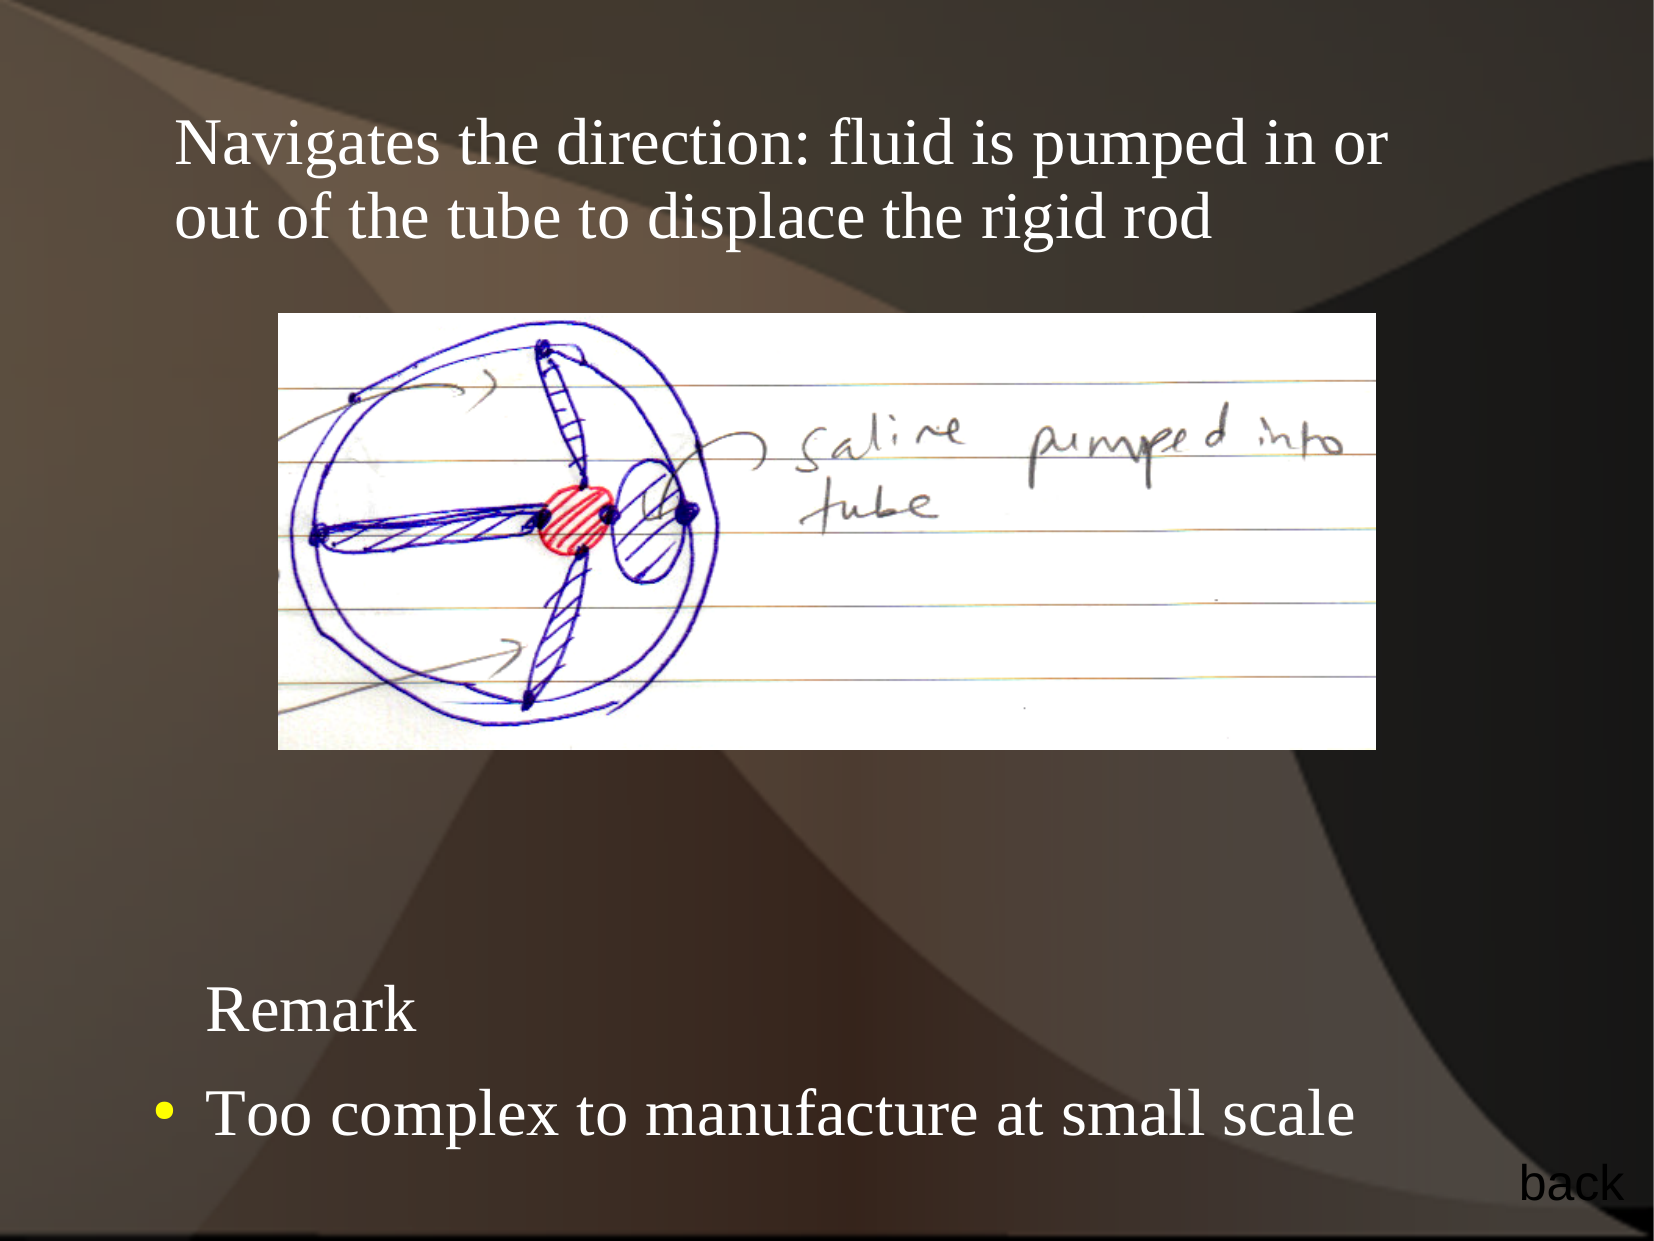

Navigates the direction: fluid is pumped in or out of the tube to displace the rigid rod
# Remark
Too complex to manufacture at small scale
back